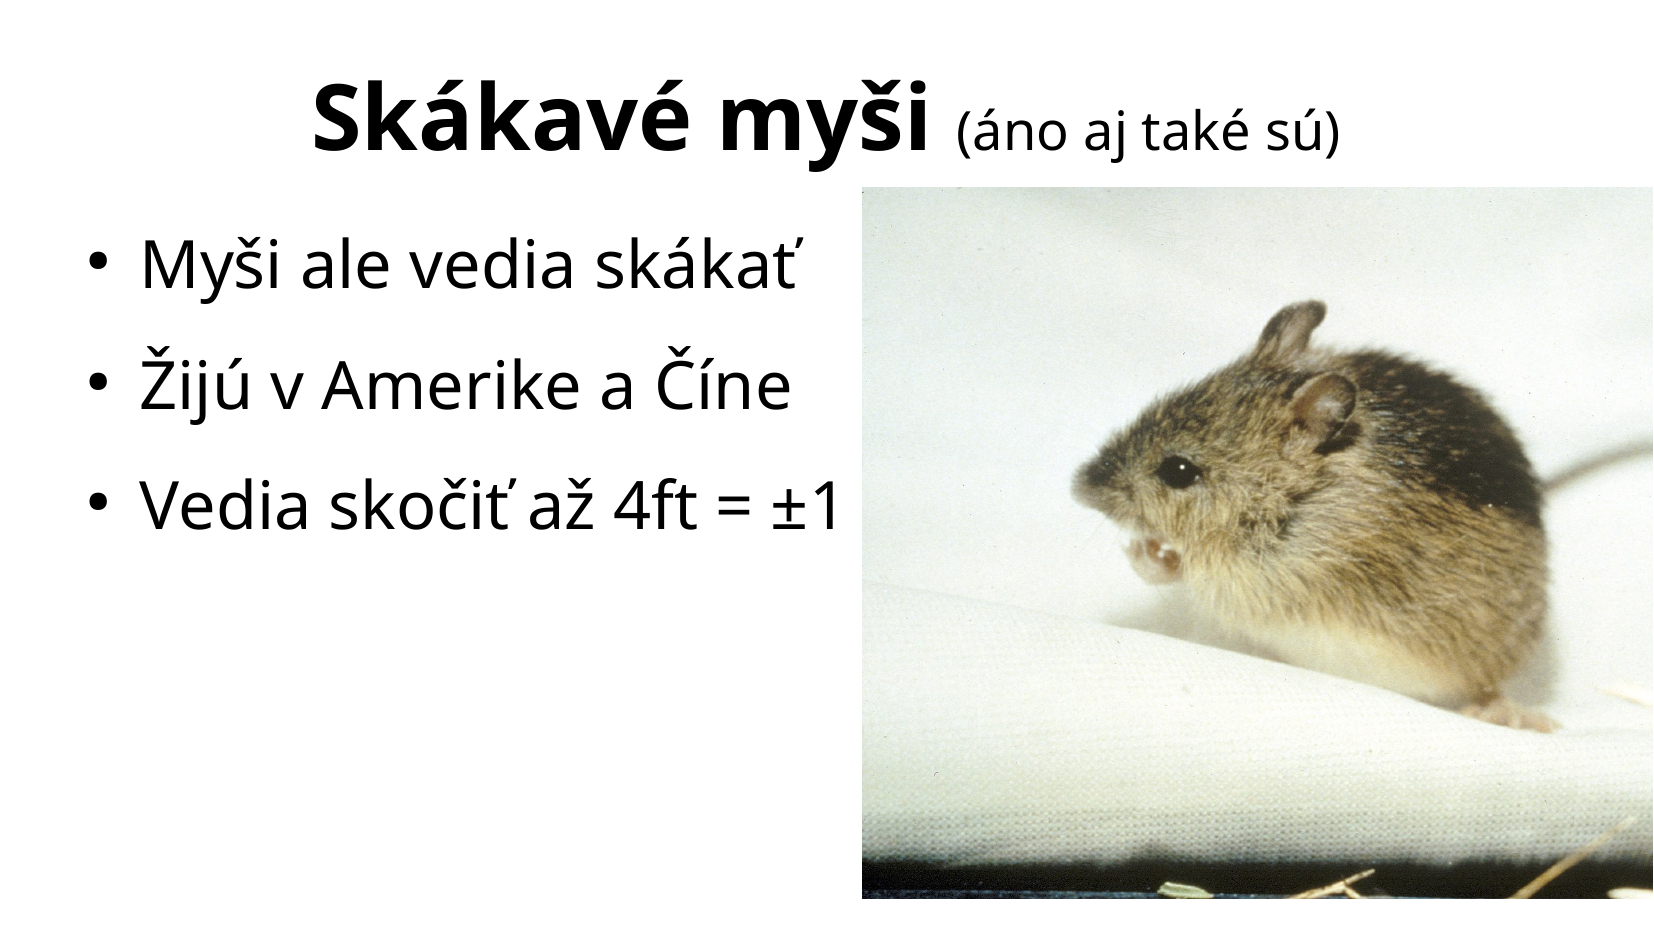

# Skákavé myši (áno aj také sú)
Myši ale vedia skákať
Žijú v Amerike a Číne
Vedia skočiť až 4ft = ±1 m